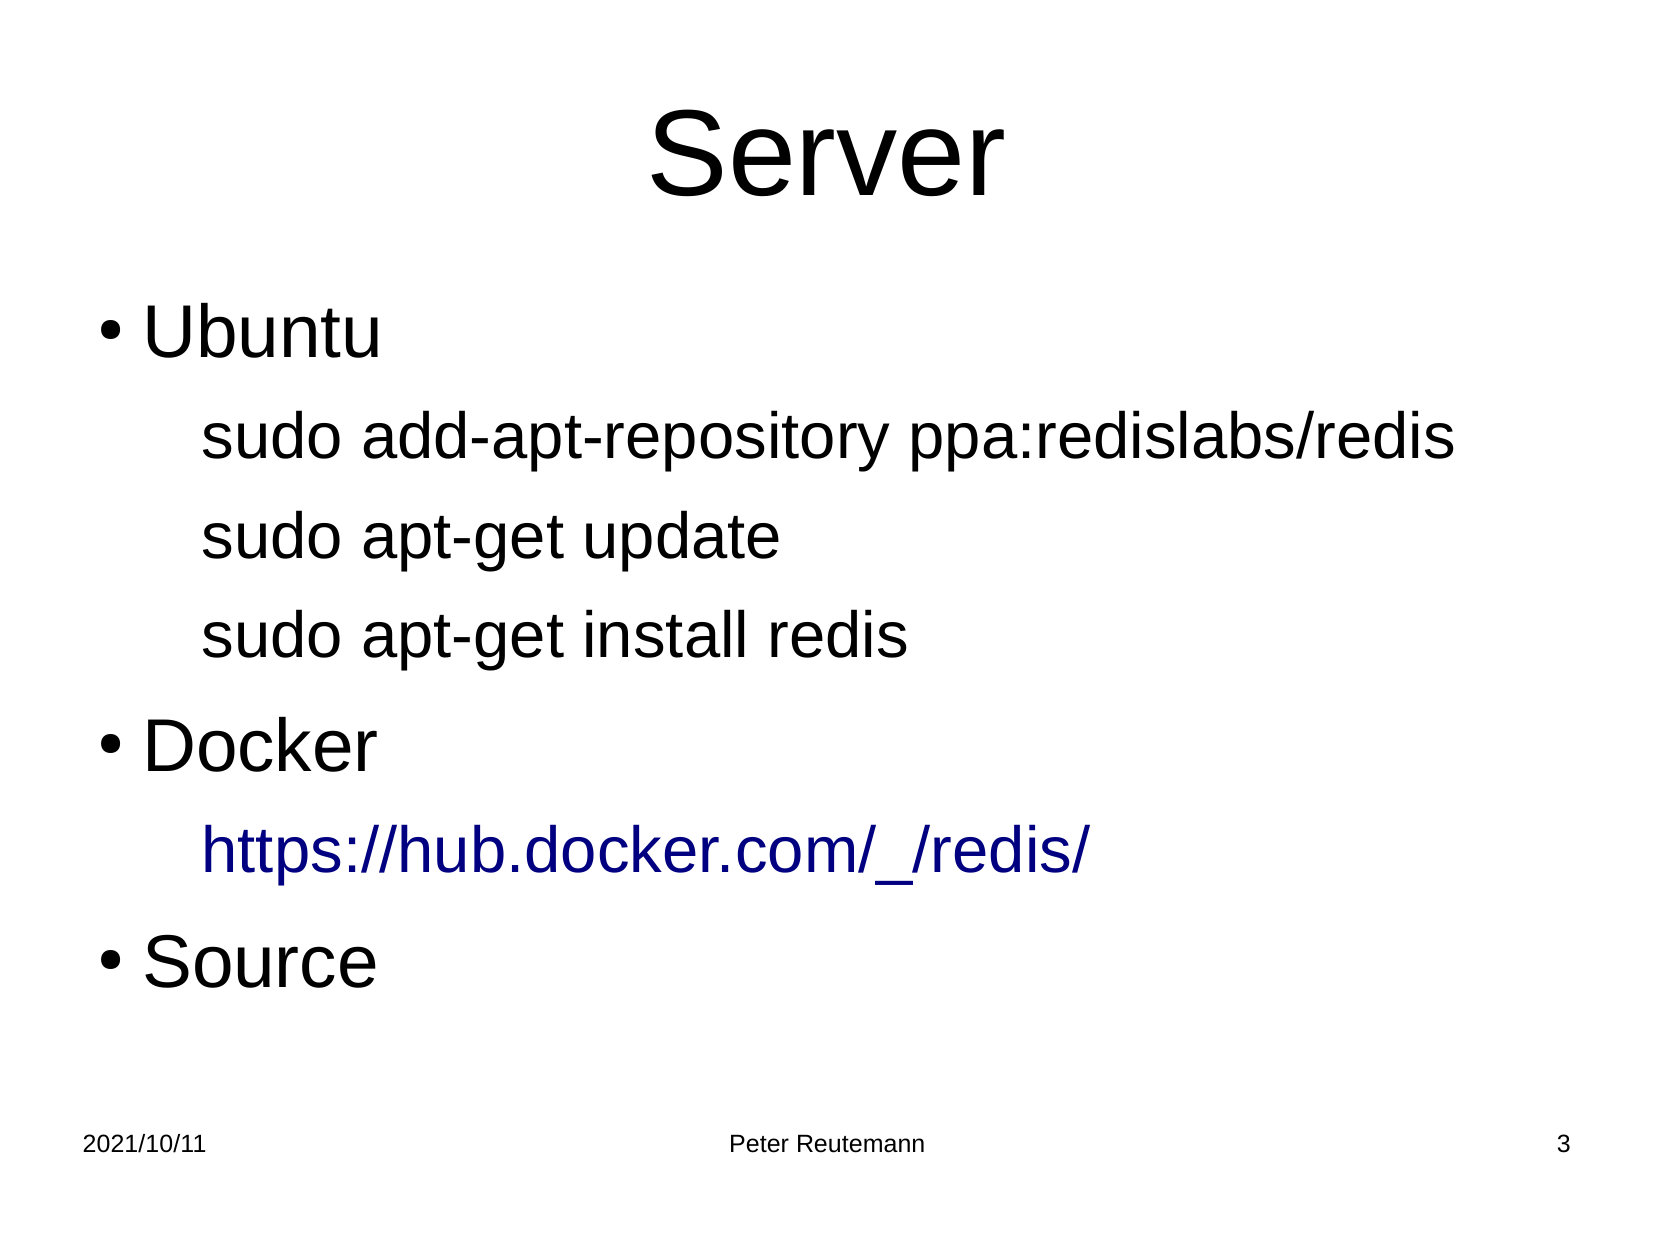

# Server
Ubuntu
sudo add-apt-repository ppa:redislabs/redis
sudo apt-get update
sudo apt-get install redis
Docker
https://hub.docker.com/_/redis/
Source
2021/10/11
Peter Reutemann
3